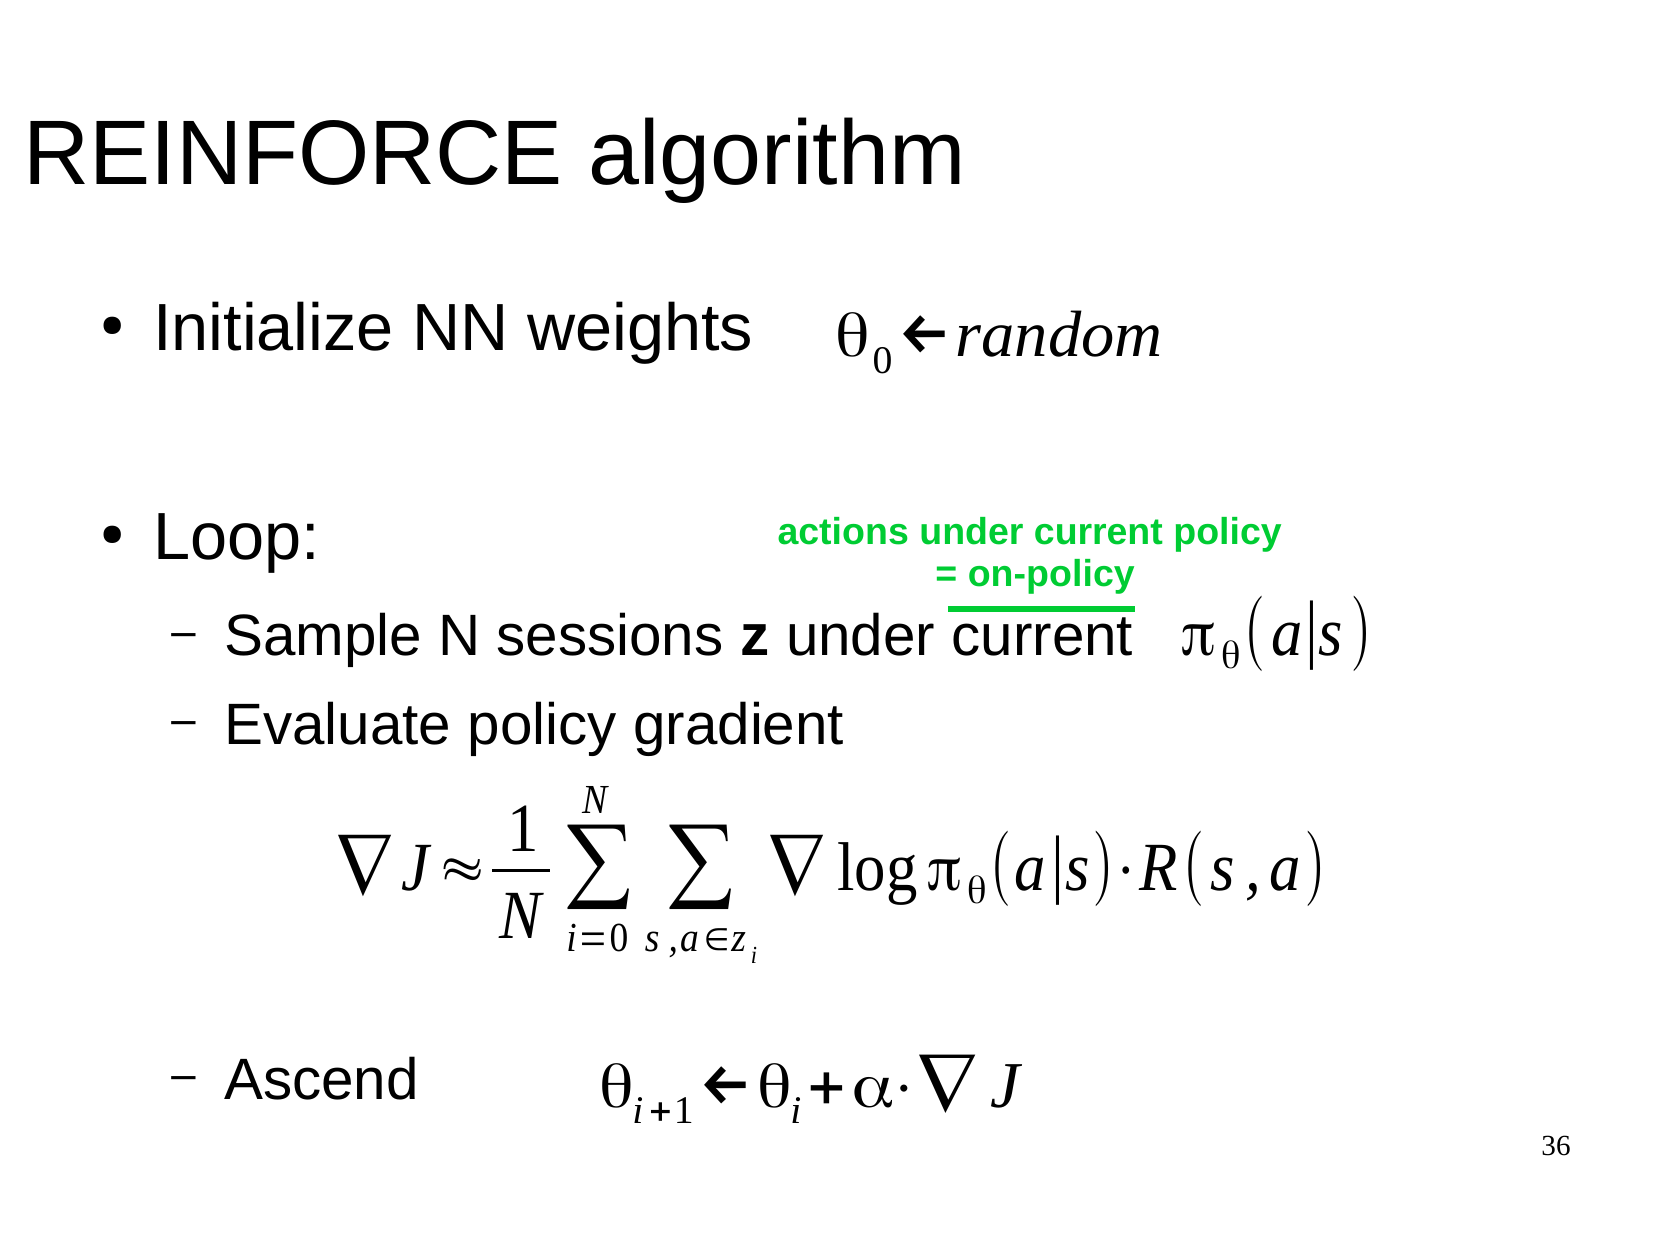

# REINFORCE algorithm
Initialize NN weights
Loop:
Sample N sessions z under current
Evaluate policy gradient
Ascend
actions under current policy
= on-policy
36